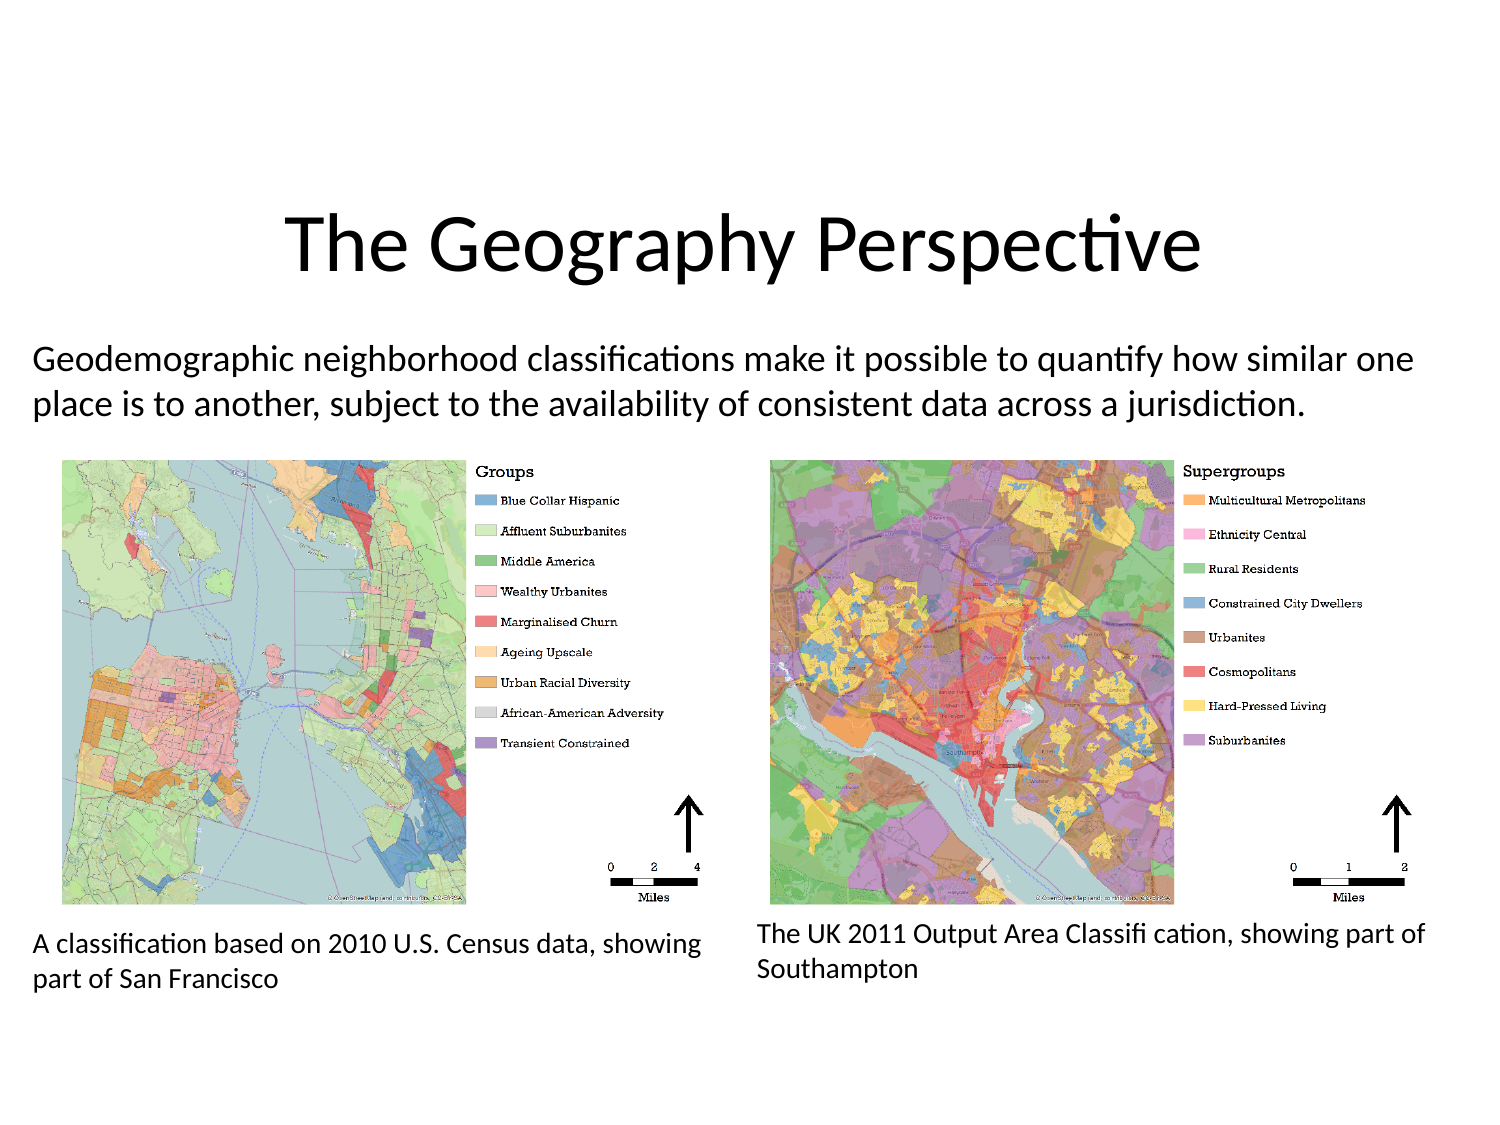

# The Geography Perspective
Geodemographic neighborhood classifications make it possible to quantify how similar one place is to another, subject to the availability of consistent data across a jurisdiction.
The UK 2011 Output Area Classifi cation, showing part of Southampton
A classification based on 2010 U.S. Census data, showing part of San Francisco